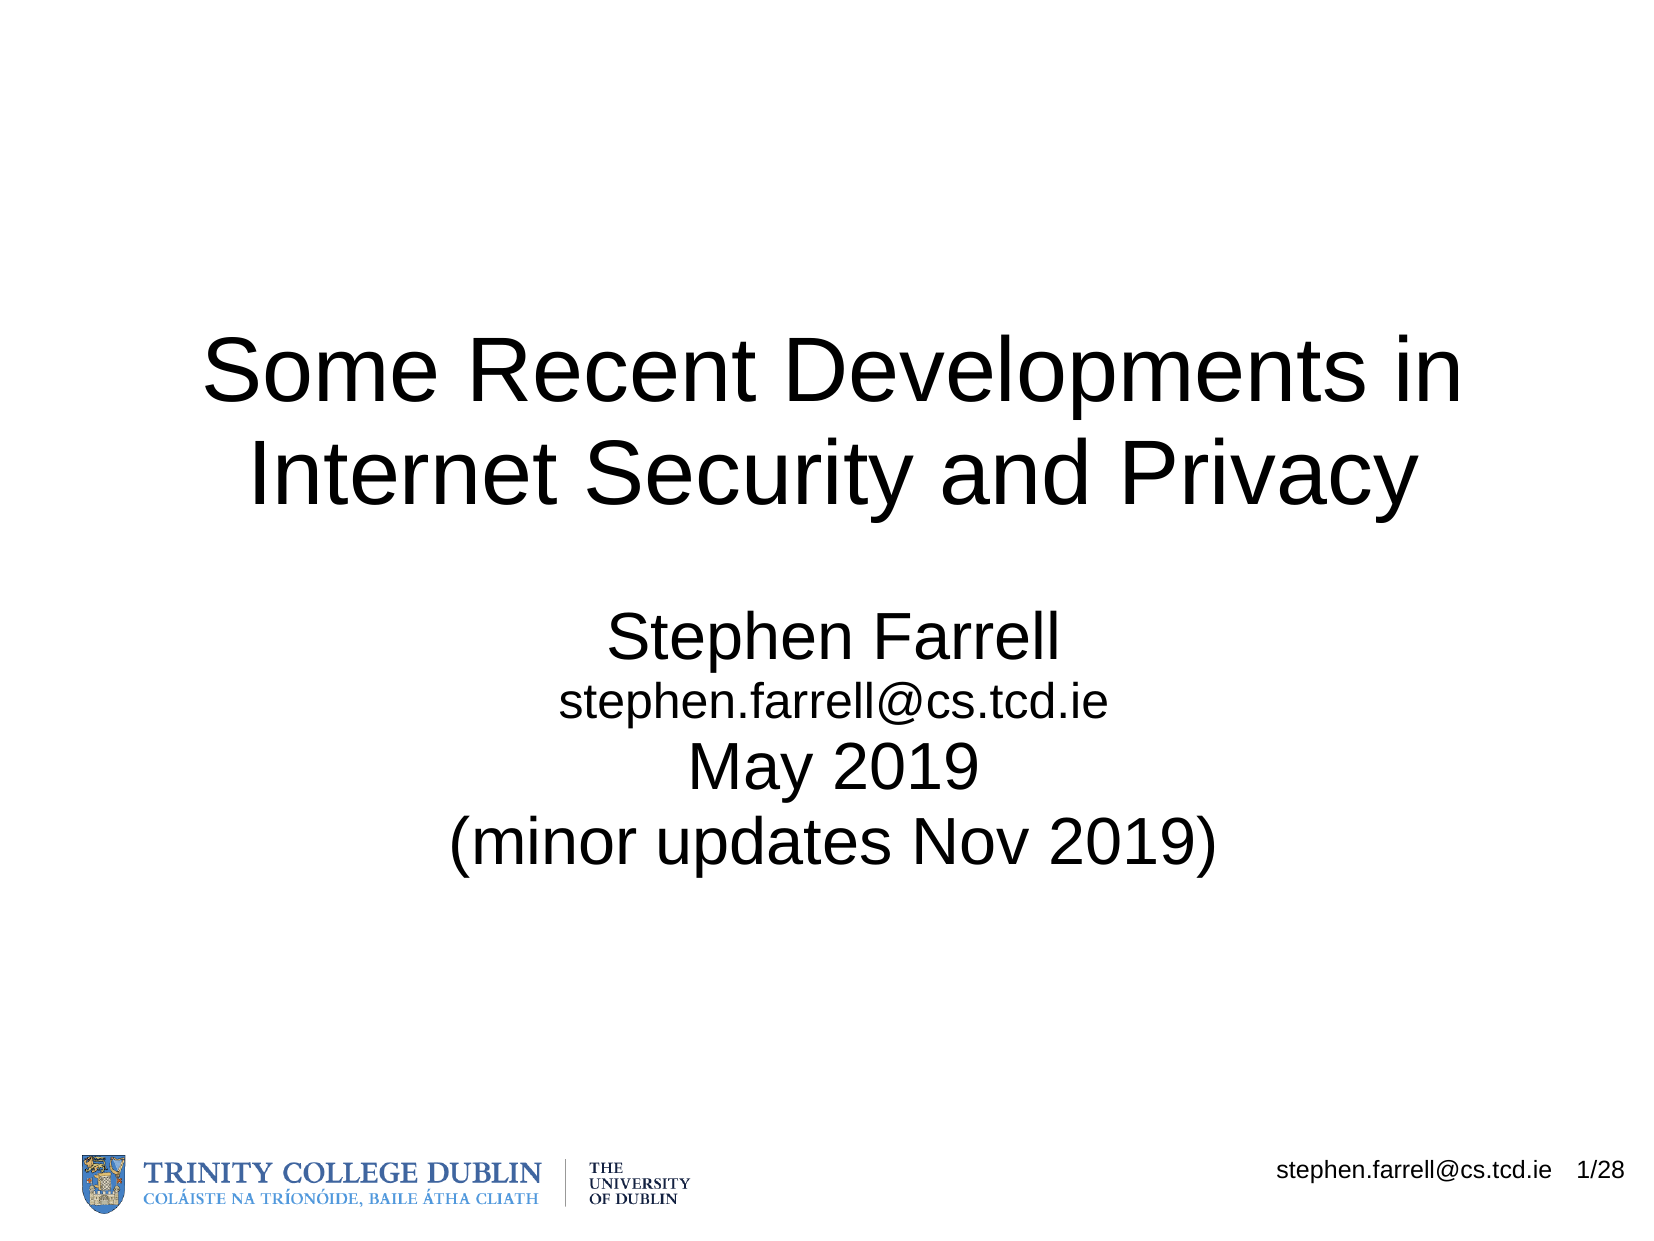

Some Recent Developments in
Internet Security and Privacy
Stephen Farrell
stephen.farrell@cs.tcd.ie
May 2019
(minor updates Nov 2019)